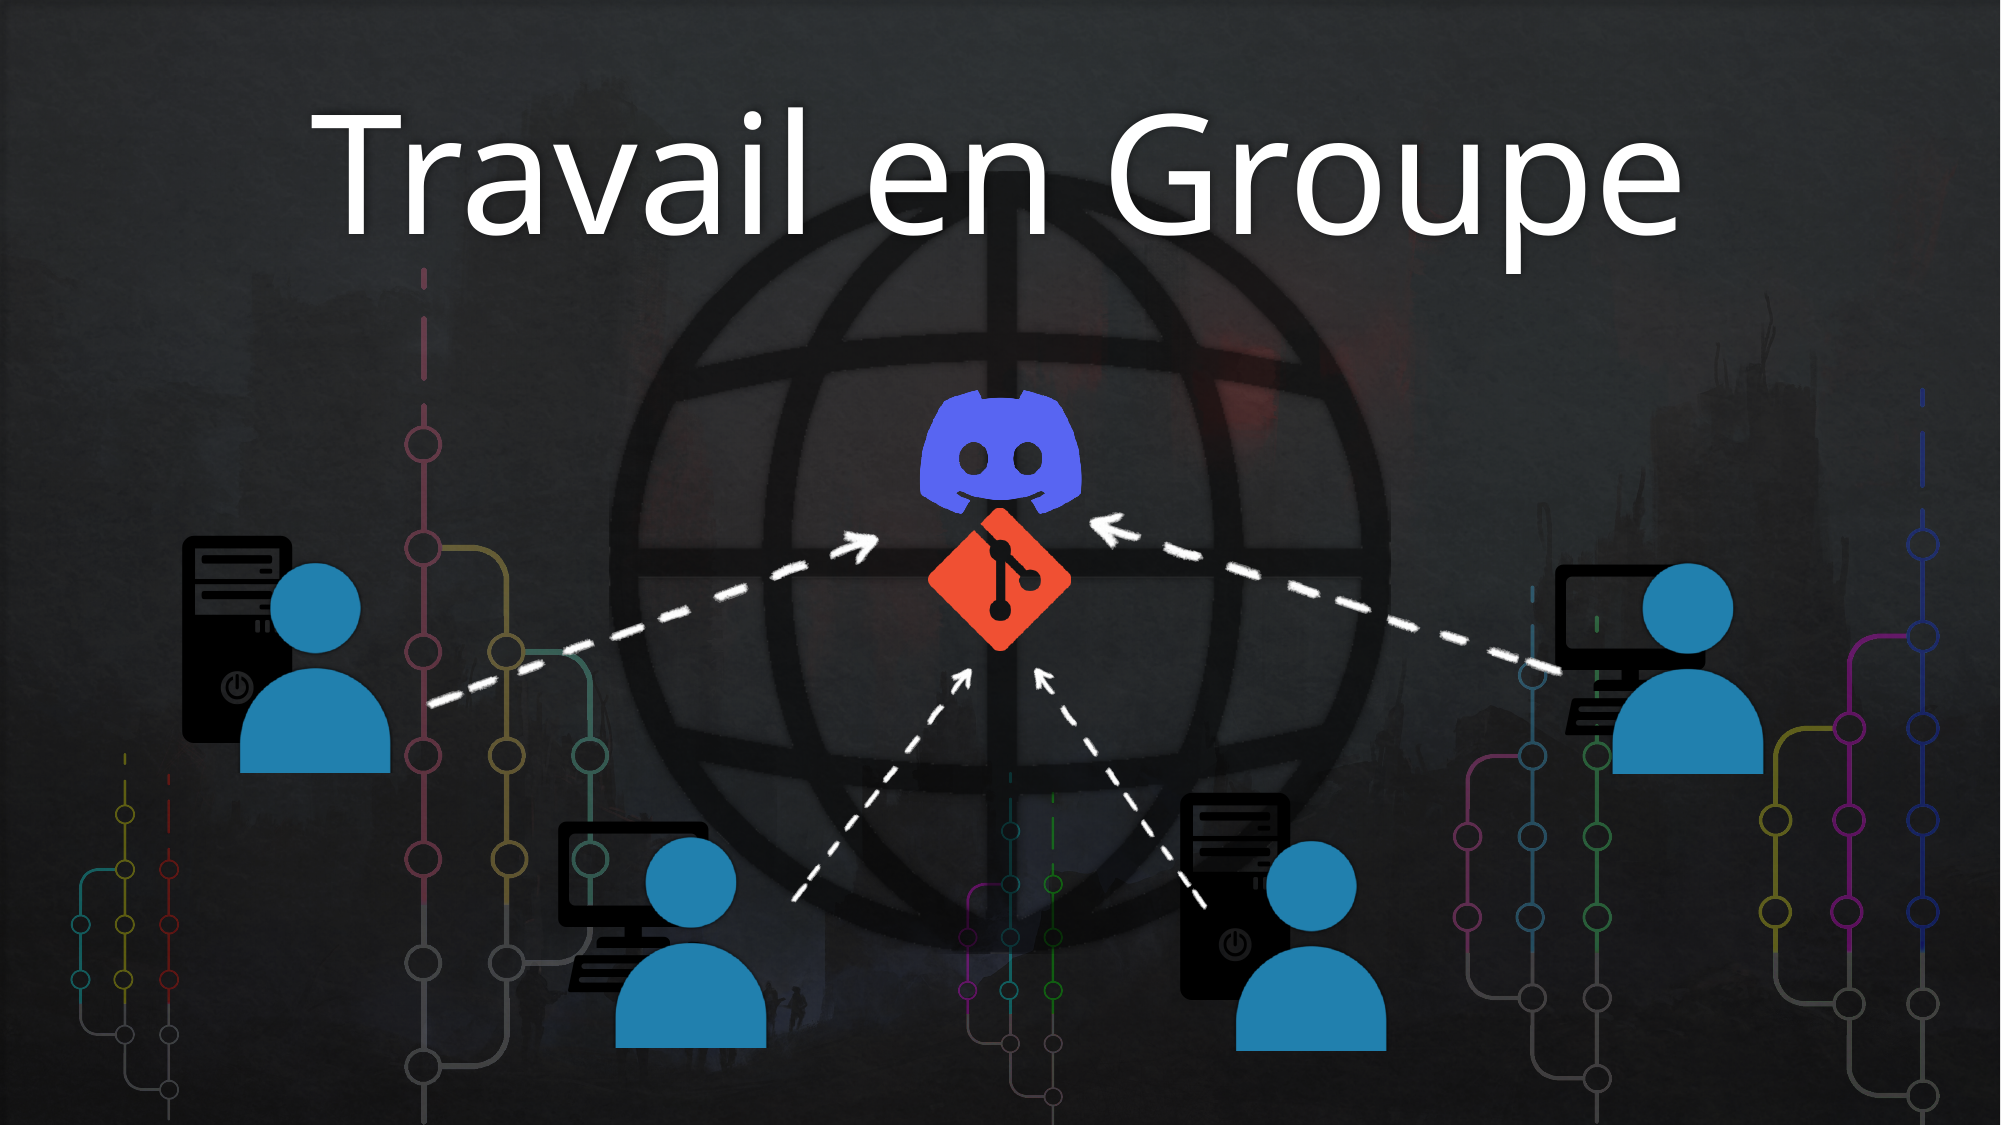

Travail en Groupe
🖥️
💻
💻
🖥️